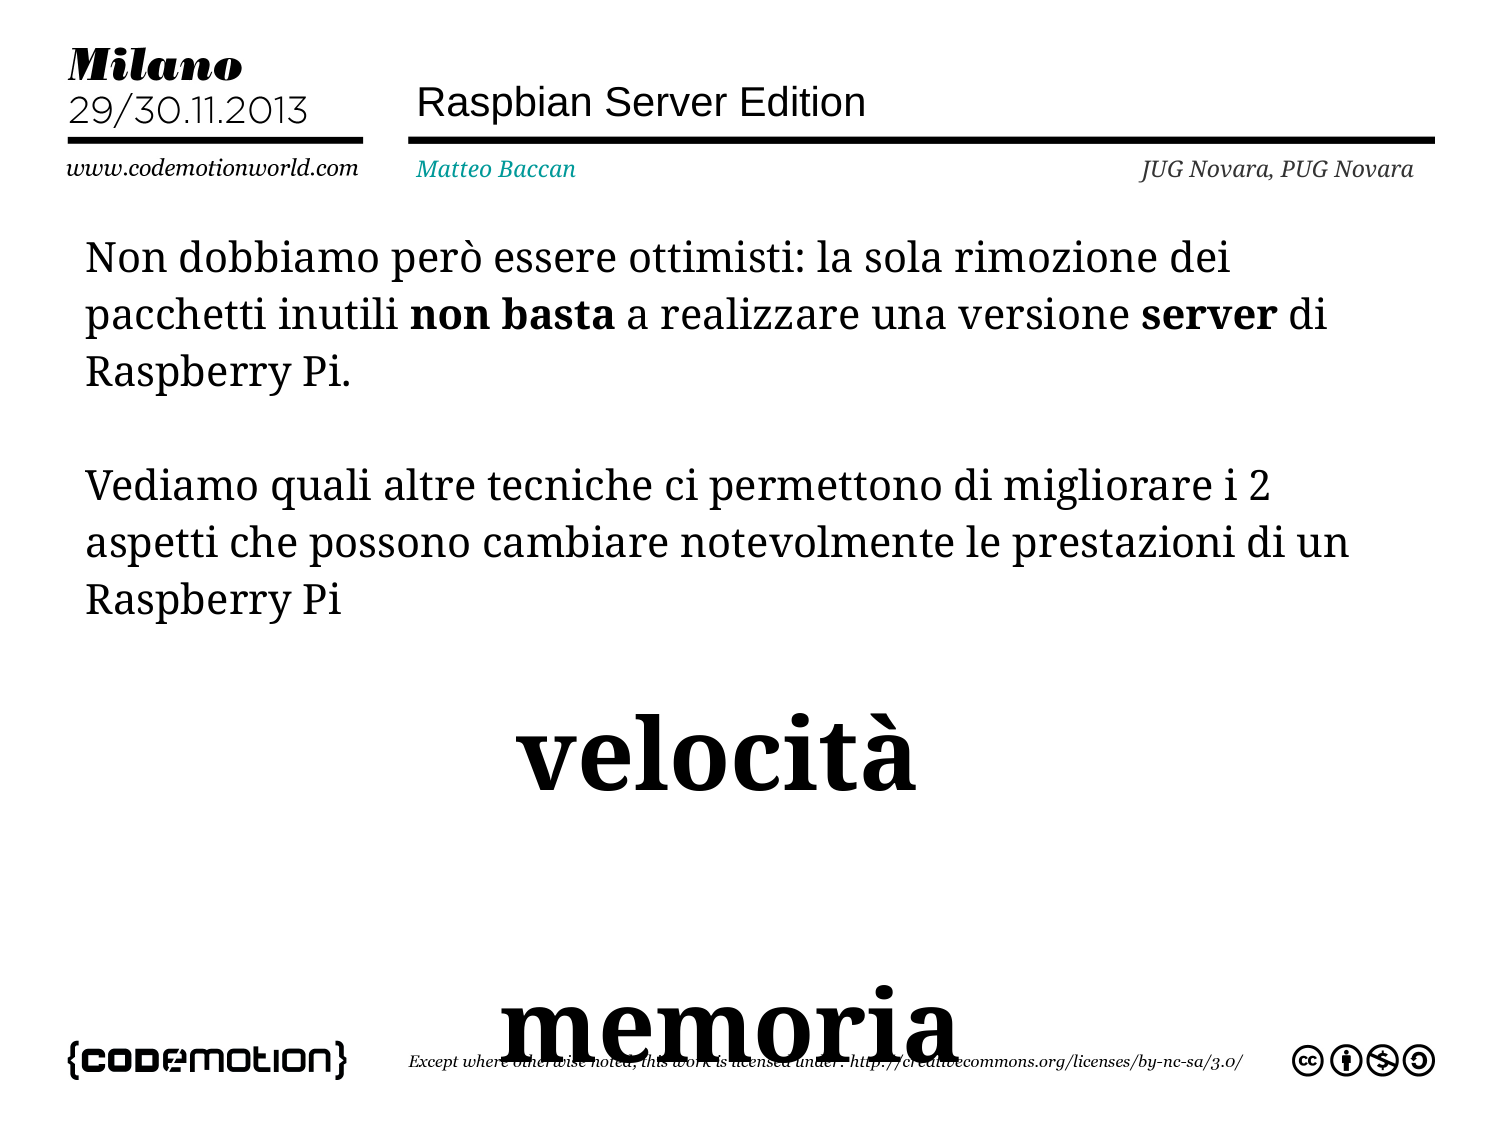

# Raspbian Server Edition
Matteo Baccan
JUG Novara, PUG Novara
Non dobbiamo però essere ottimisti: la sola rimozione dei pacchetti inutili non basta a realizzare una versione server di Raspberry Pi.
Vediamo quali altre tecniche ci permettono di migliorare i 2 aspetti che possono cambiare notevolmente le prestazioni di un Raspberry Pi
velocità
memoria